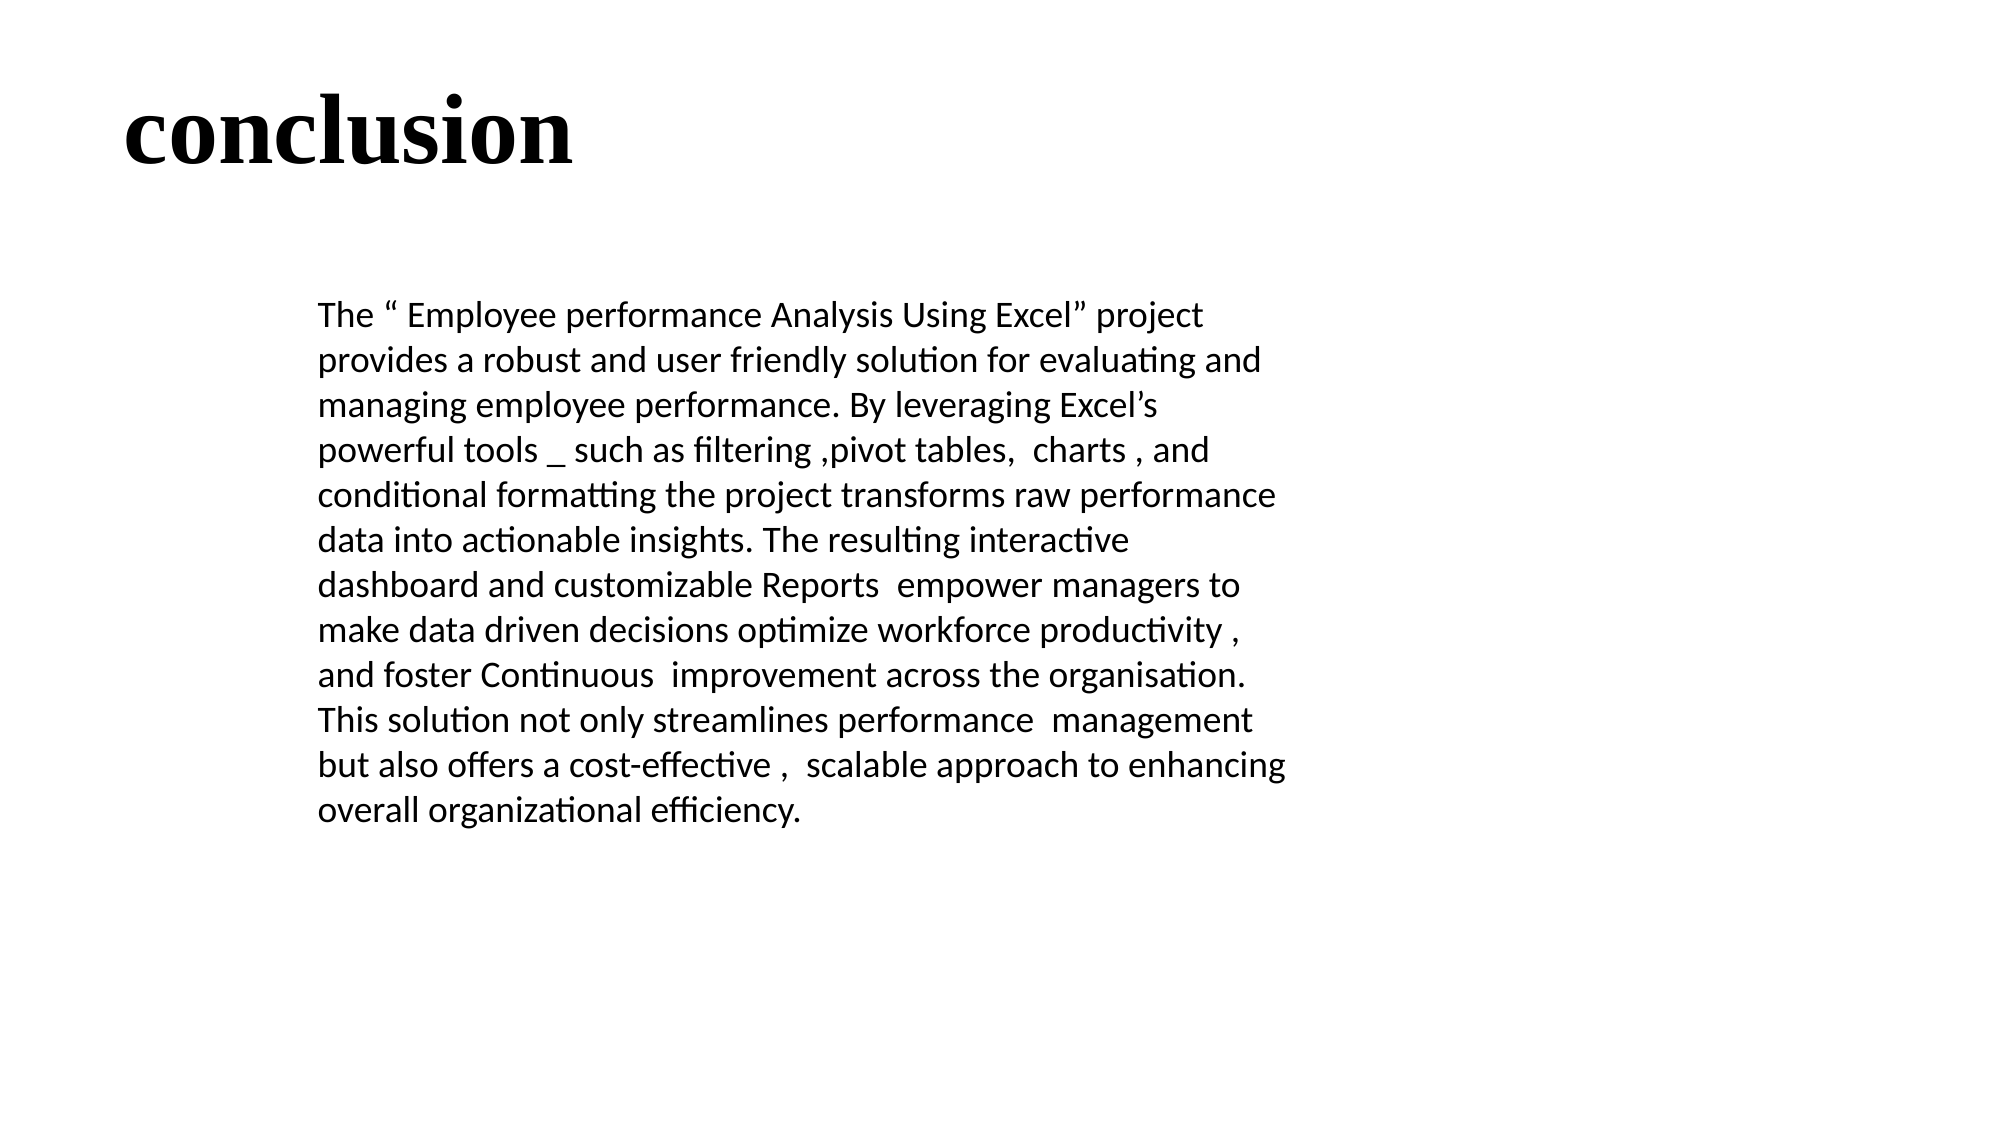

# conclusion
The “ Employee performance Analysis Using Excel” project provides a robust and user friendly solution for evaluating and managing employee performance. By leveraging Excel’s powerful tools _ such as filtering ,pivot tables, charts , and conditional formatting the project transforms raw performance data into actionable insights. The resulting interactive dashboard and customizable Reports empower managers to make data driven decisions optimize workforce productivity , and foster Continuous improvement across the organisation. This solution not only streamlines performance management but also offers a cost-effective , scalable approach to enhancing overall organizational efficiency.